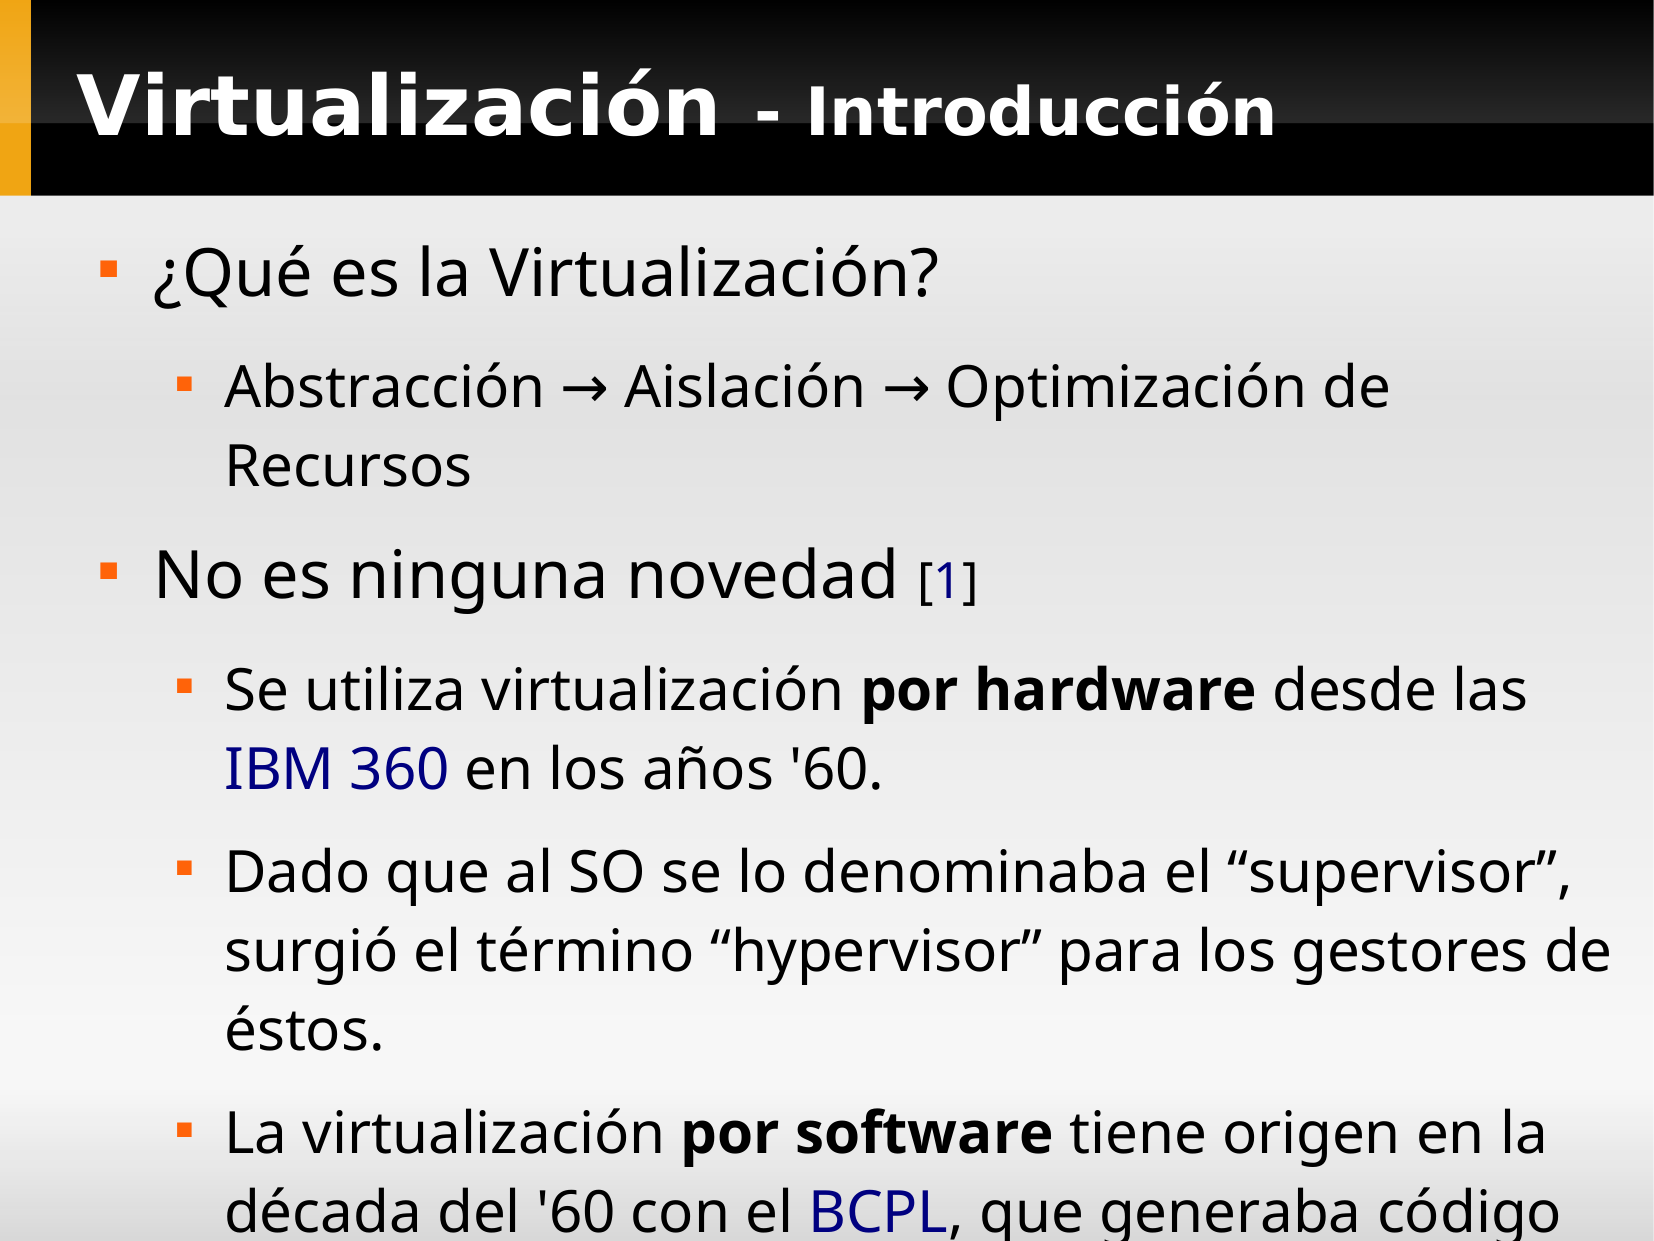

# Virtualización - Introducción
¿Qué es la Virtualización?
Abstracción → Aislación → Optimización de Recursos
No es ninguna novedad [1]
Se utiliza virtualización por hardware desde las IBM 360 en los años '60.
Dado que al SO se lo denominaba el “supervisor”, surgió el término “hypervisor” para los gestores de éstos.
La virtualización por software tiene origen en la década del '60 con el BCPL, que generaba código para máquinas teóricas, con el objeto de aumentar la portabilidad (Pseudo-Code o P-Code Machine).